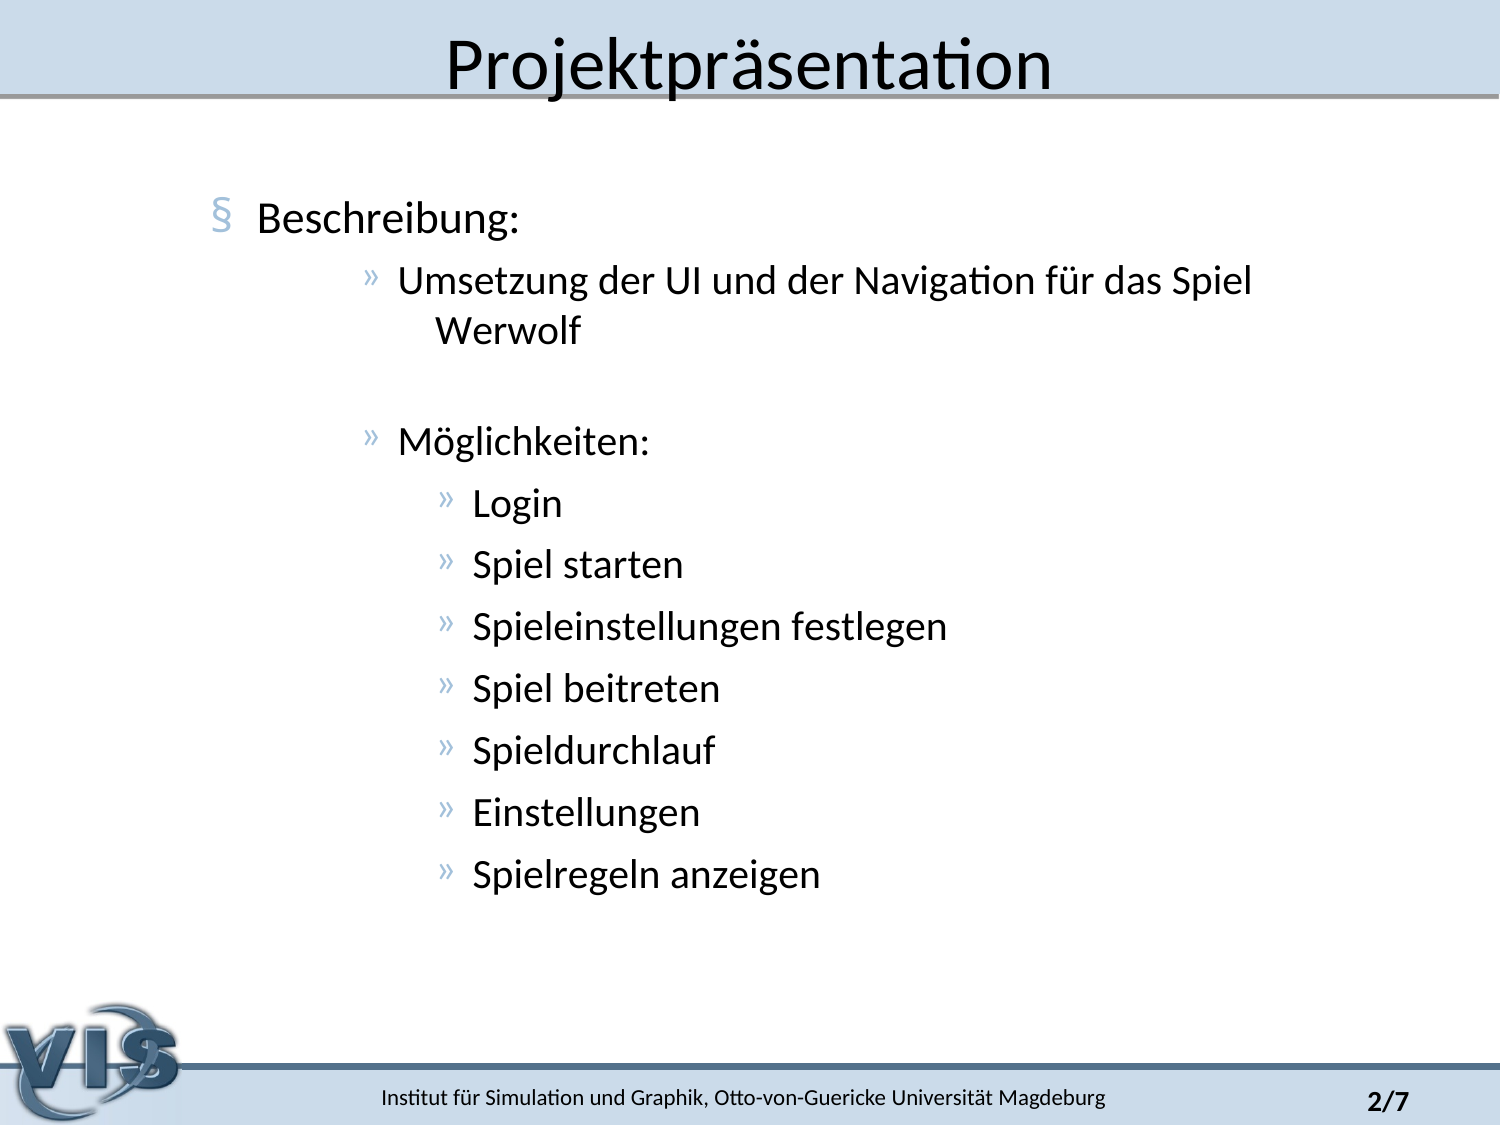

# Projektpräsentation
Beschreibung:
Umsetzung der UI und der Navigation für das Spiel Werwolf
Möglichkeiten:
Login
Spiel starten
Spieleinstellungen festlegen
Spiel beitreten
Spieldurchlauf
Einstellungen
Spielregeln anzeigen